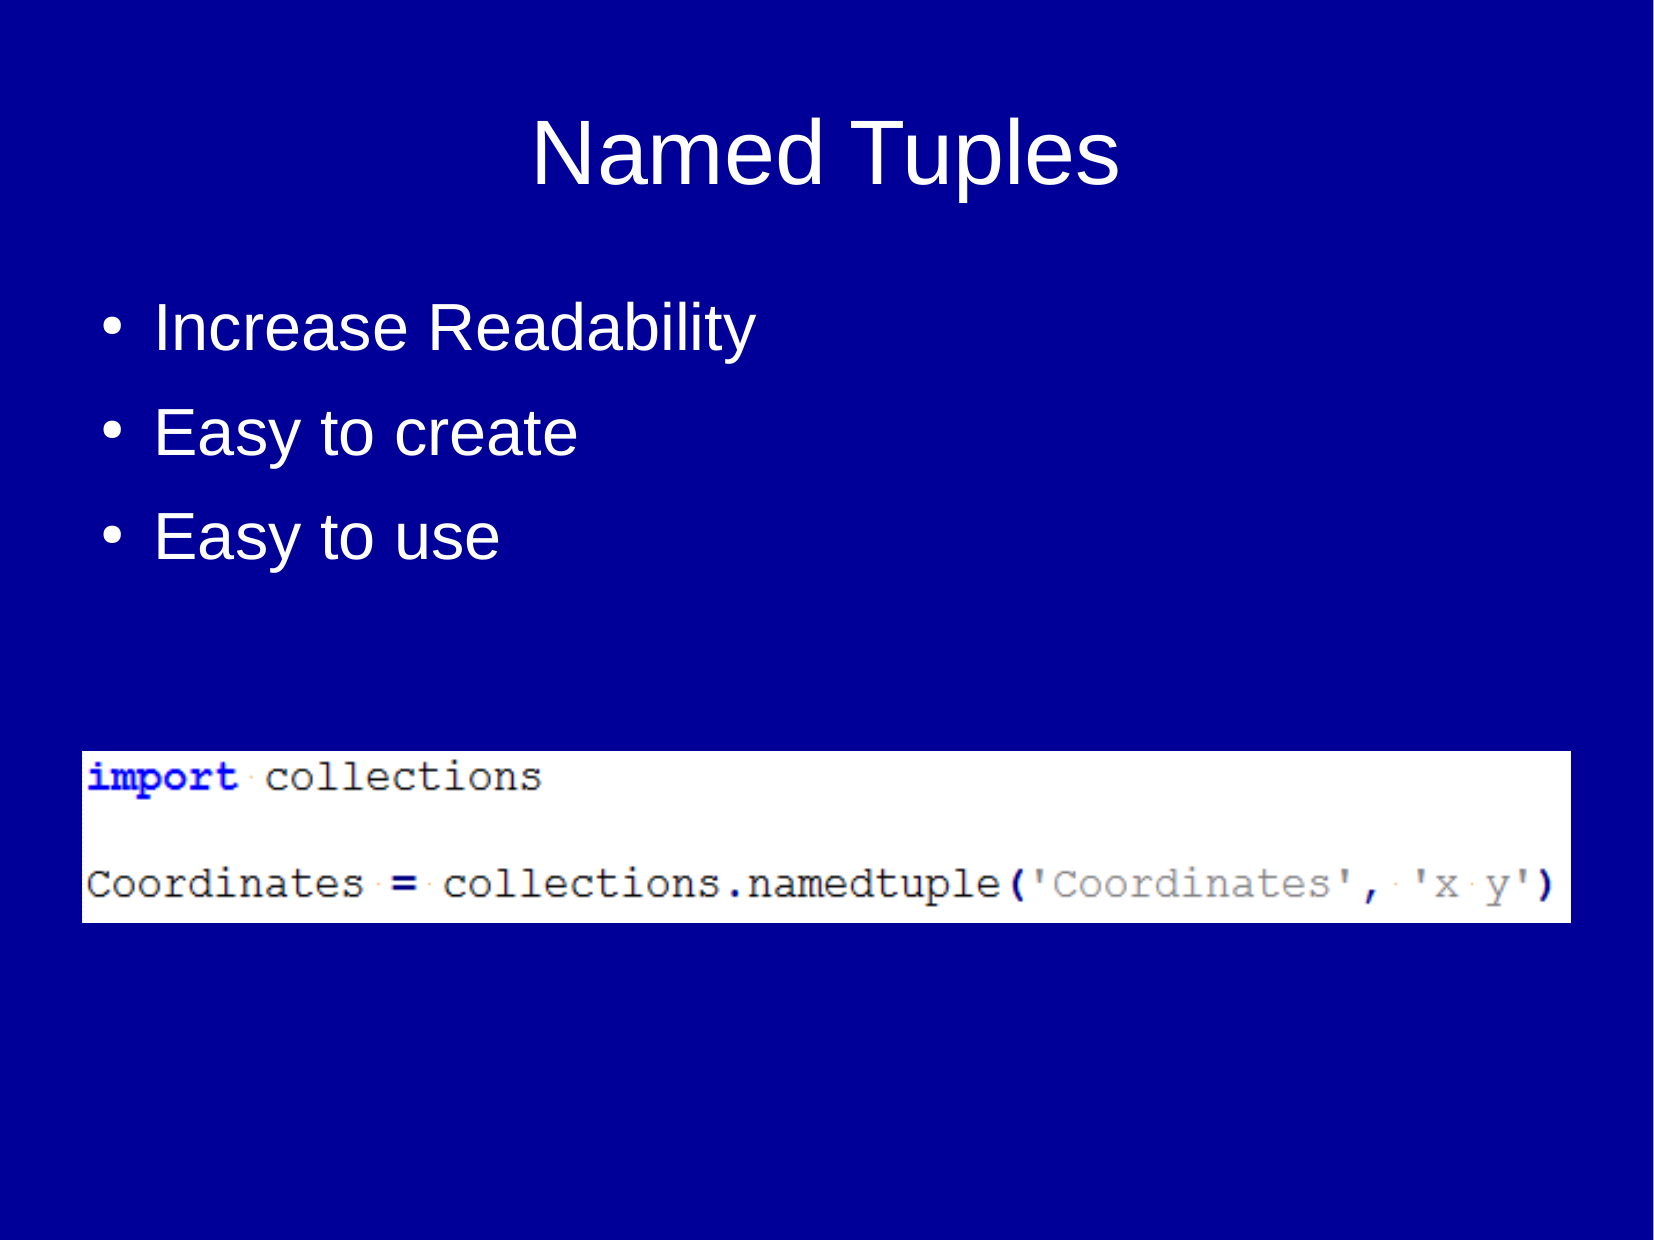

# Named Tuples
Increase Readability
Easy to create
Easy to use